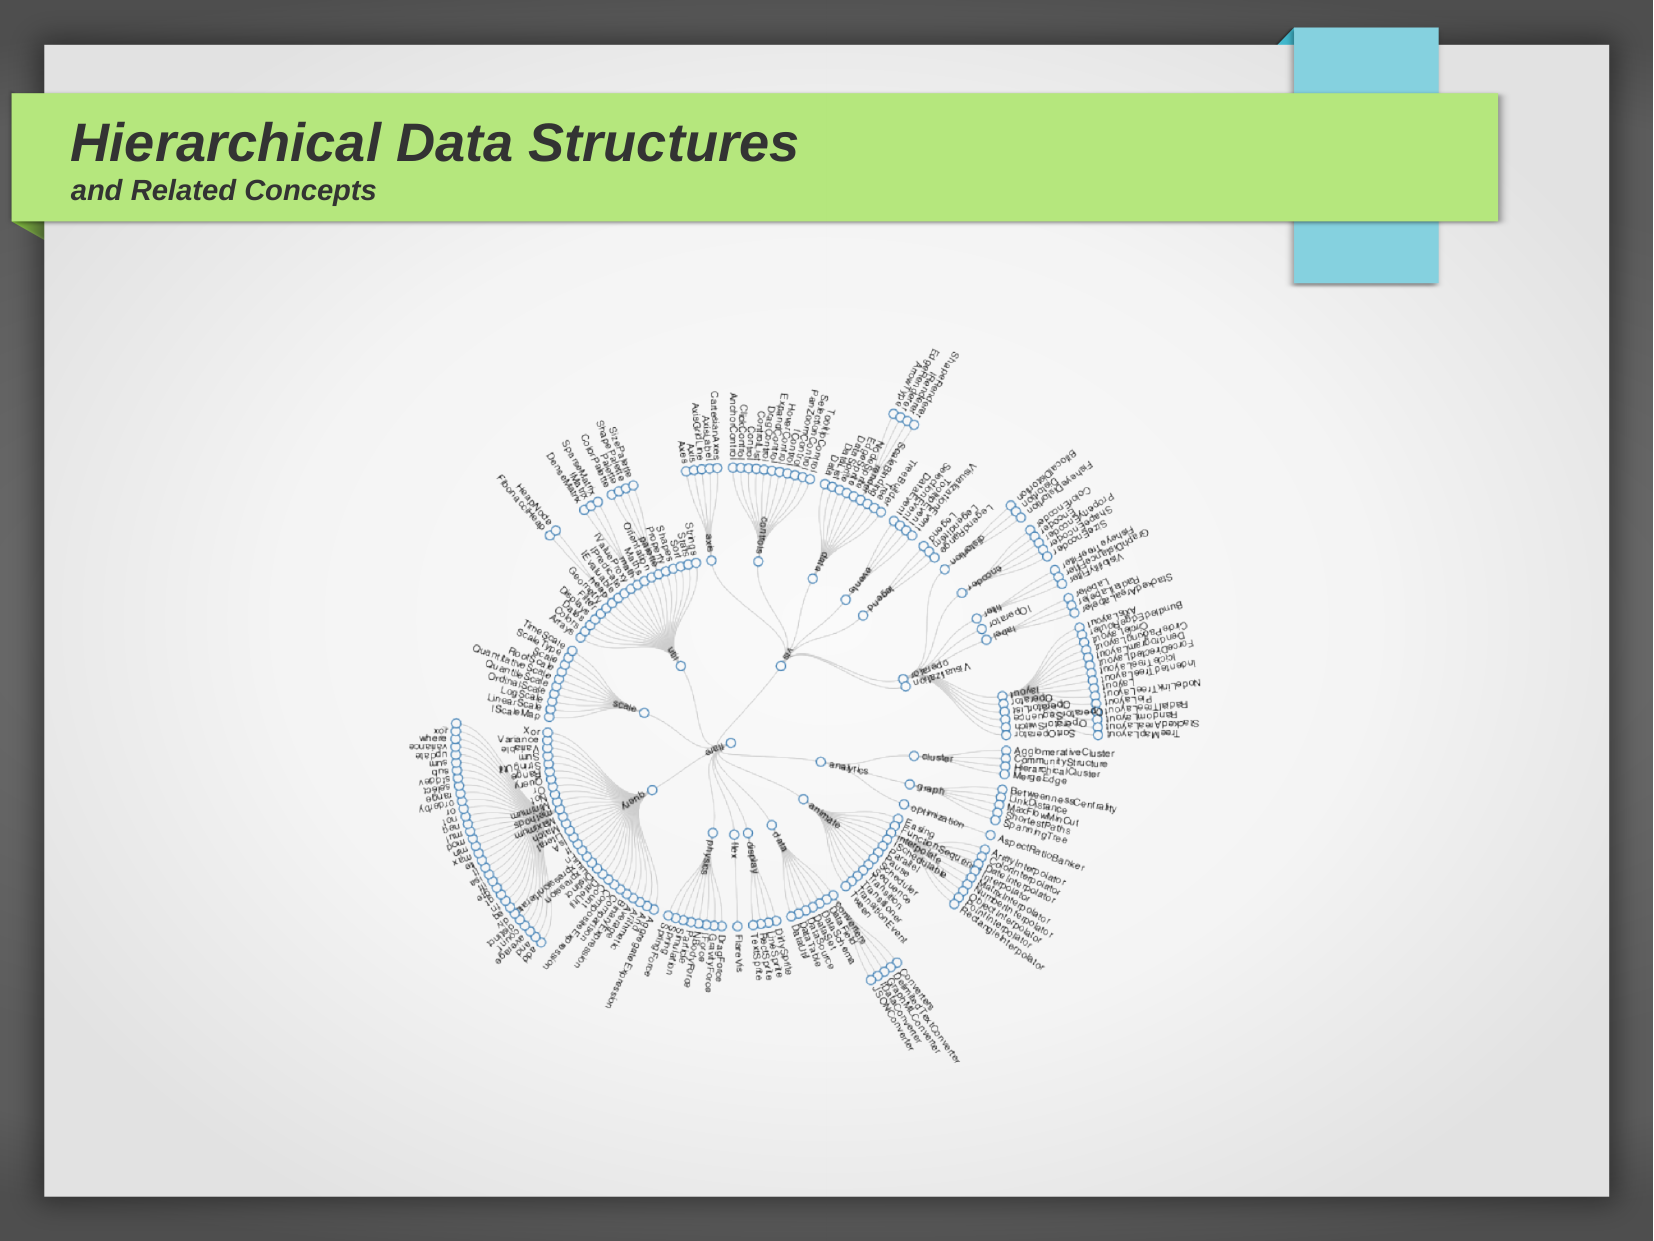

# Hierarchical Data Structures and Related Concepts